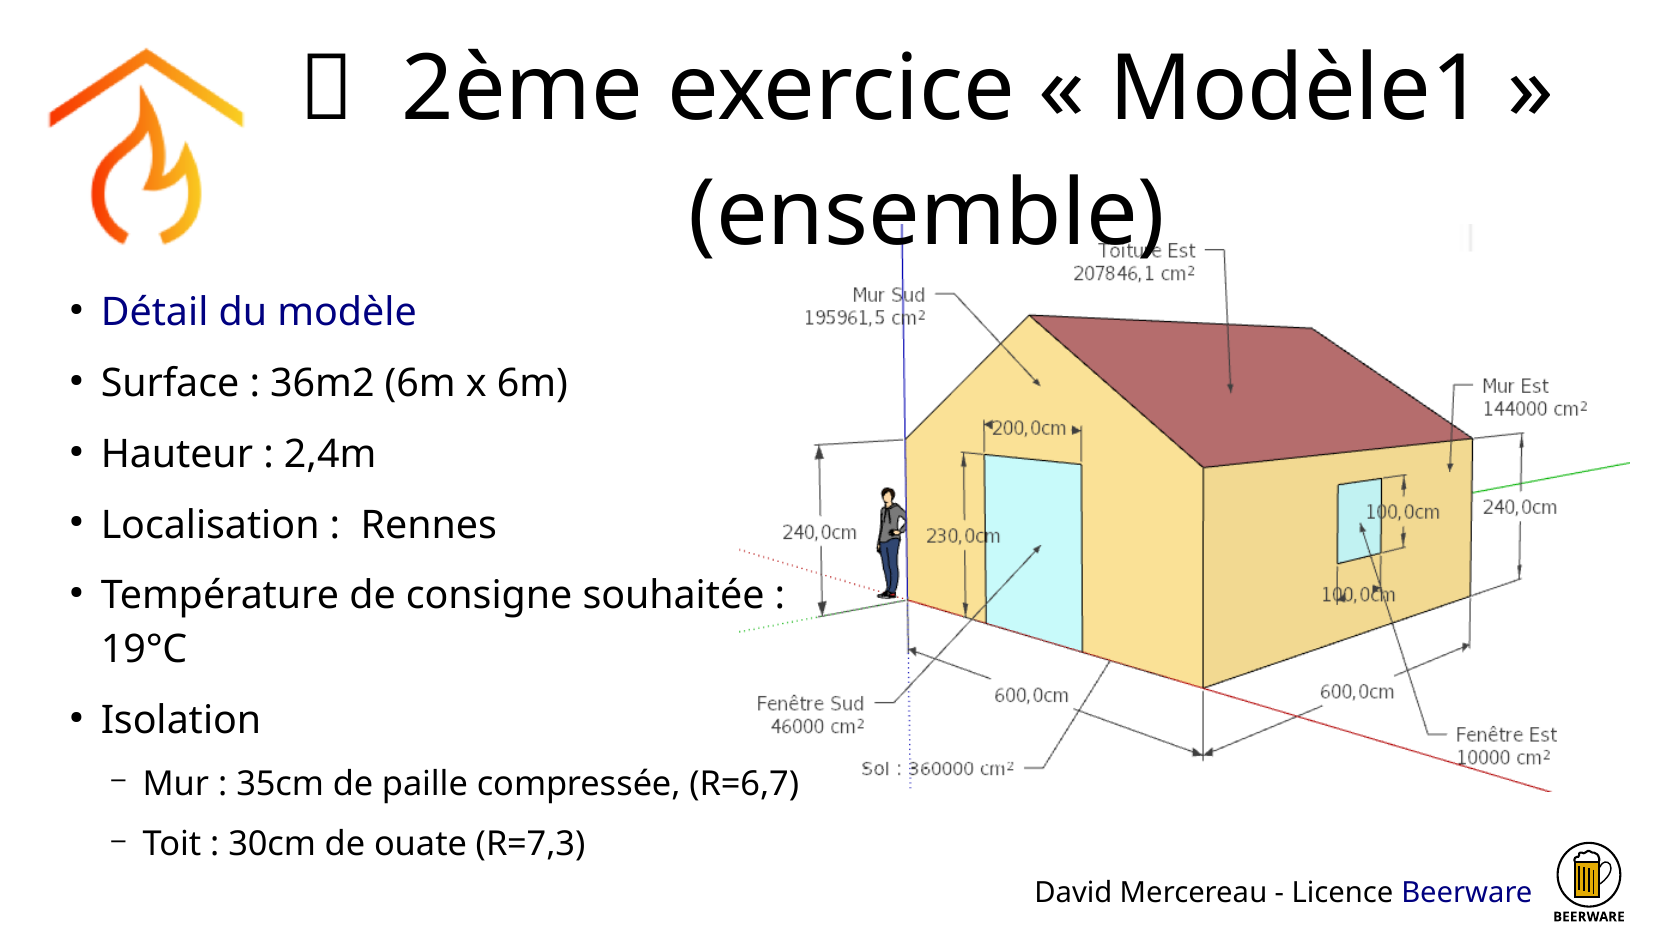

# 🏫 2ème exercice « Modèle1 » (ensemble)
Détail du modèle
Surface : 36m2 (6m x 6m)
Hauteur : 2,4m
Localisation : Rennes
Température de consigne souhaitée : 19°C
Isolation
Mur : 35cm de paille compressée, (R=6,7)
Toit : 30cm de ouate (R=7,3)